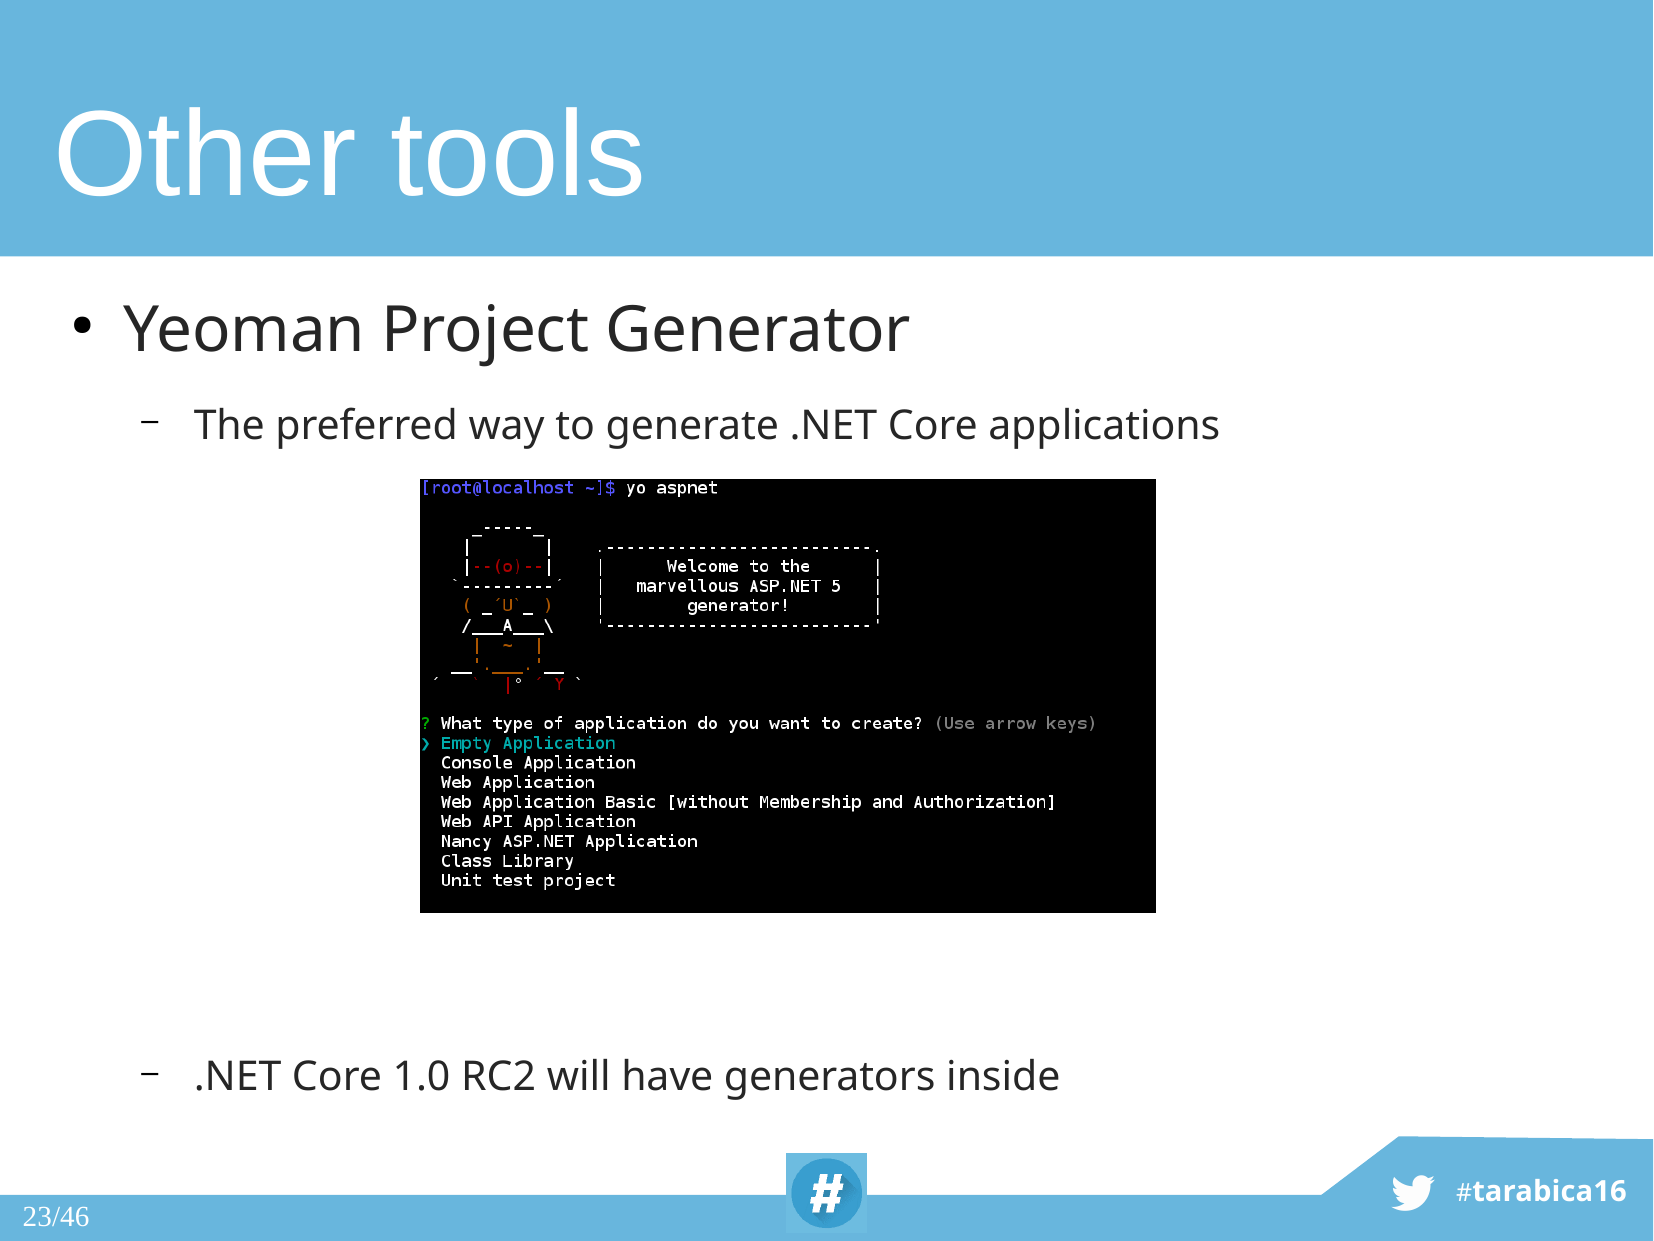

# Other tools
Yeoman Project Generator
The preferred way to generate .NET Core applications
.NET Core 1.0 RC2 will have generators inside
23